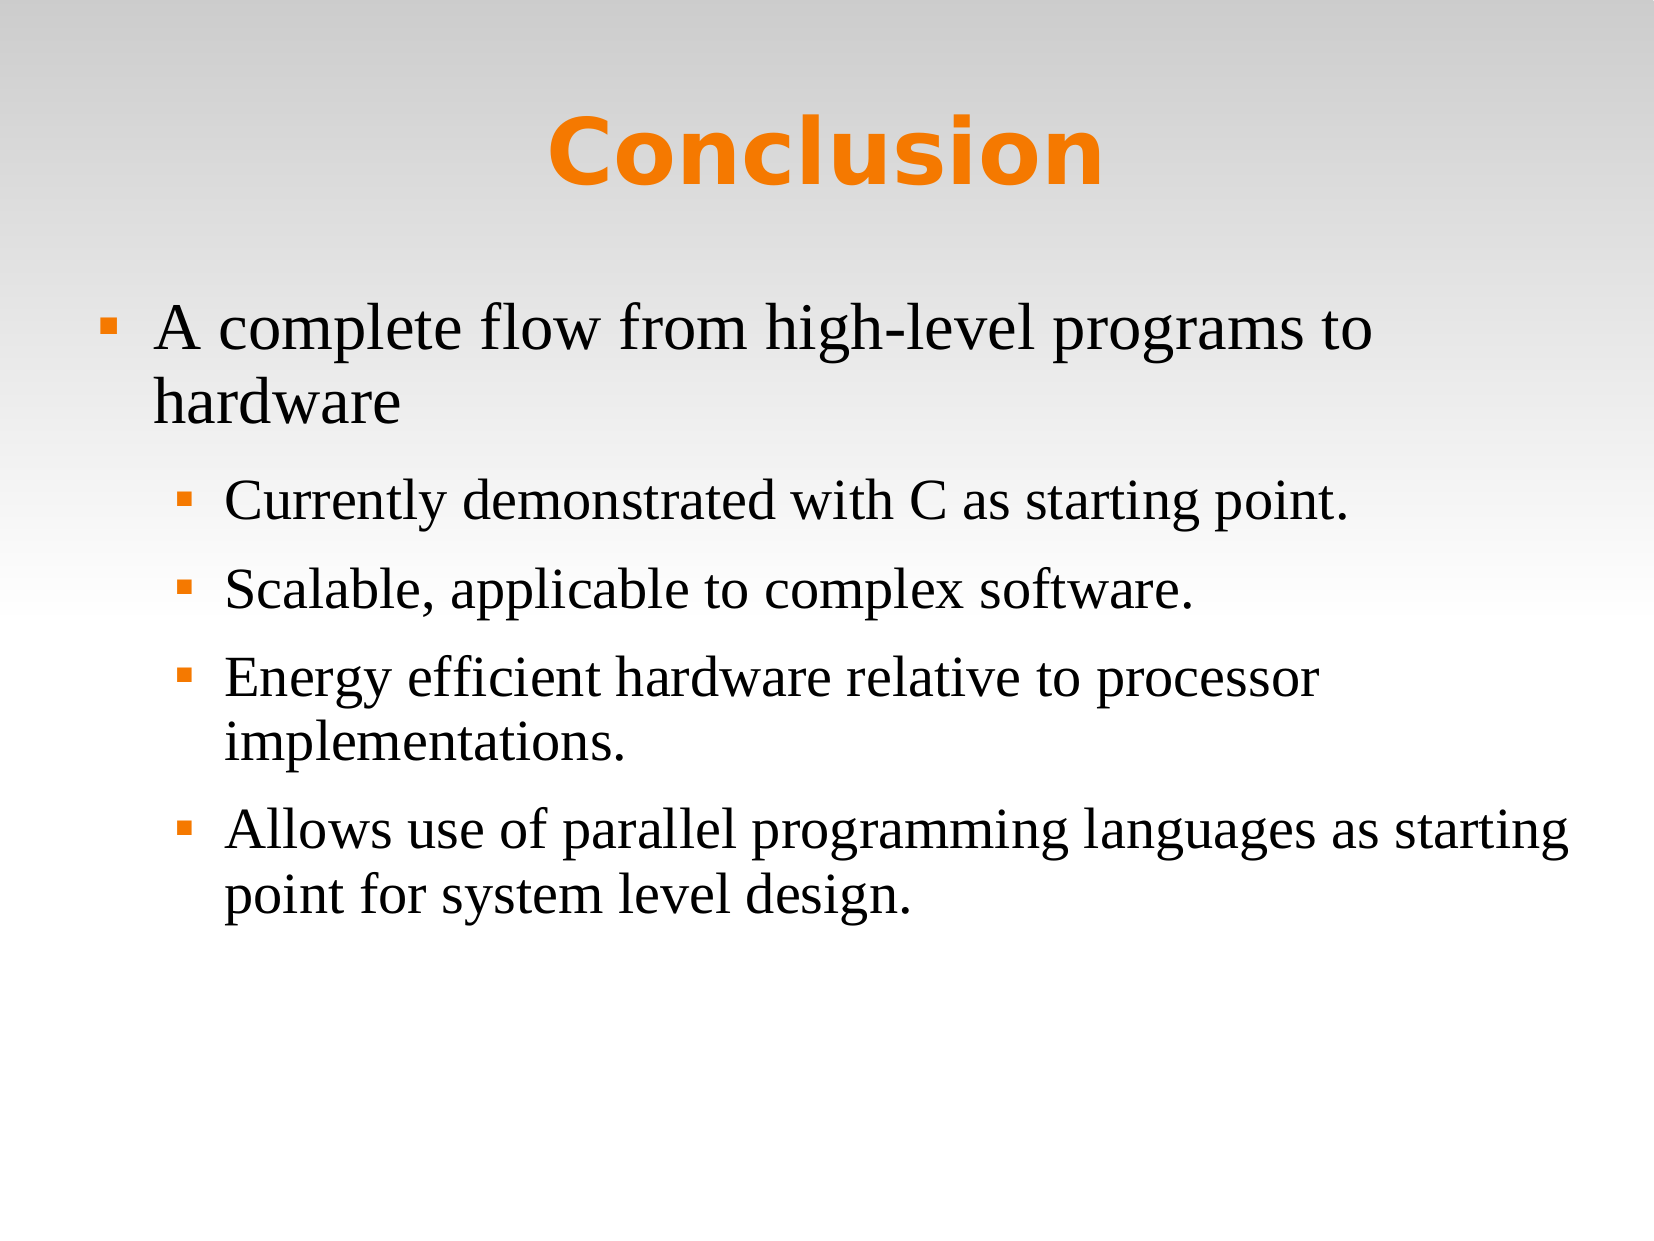

# Conclusion
A complete flow from high-level programs to hardware
Currently demonstrated with C as starting point.
Scalable, applicable to complex software.
Energy efficient hardware relative to processor implementations.
Allows use of parallel programming languages as starting point for system level design.